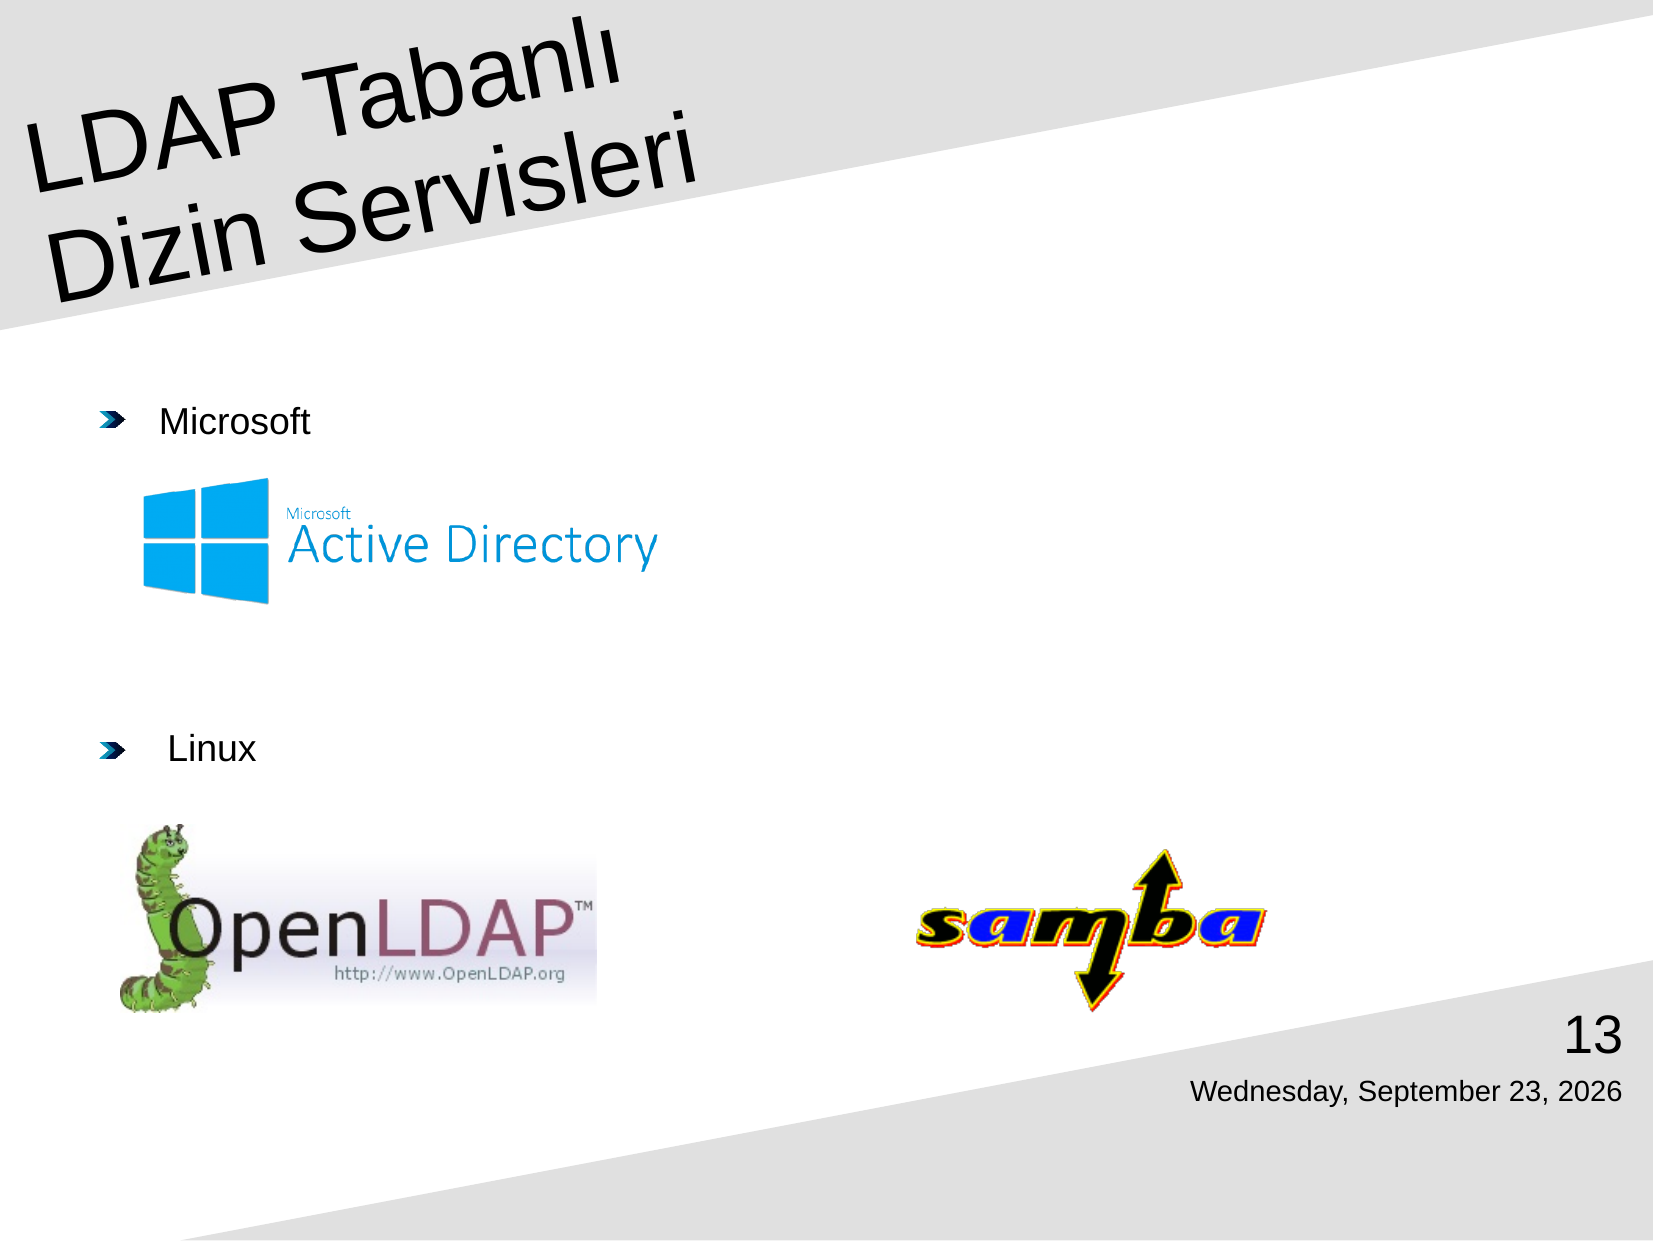

# LDAP Tabanlı Dizin Servisleri
Microsoft
Linux
13